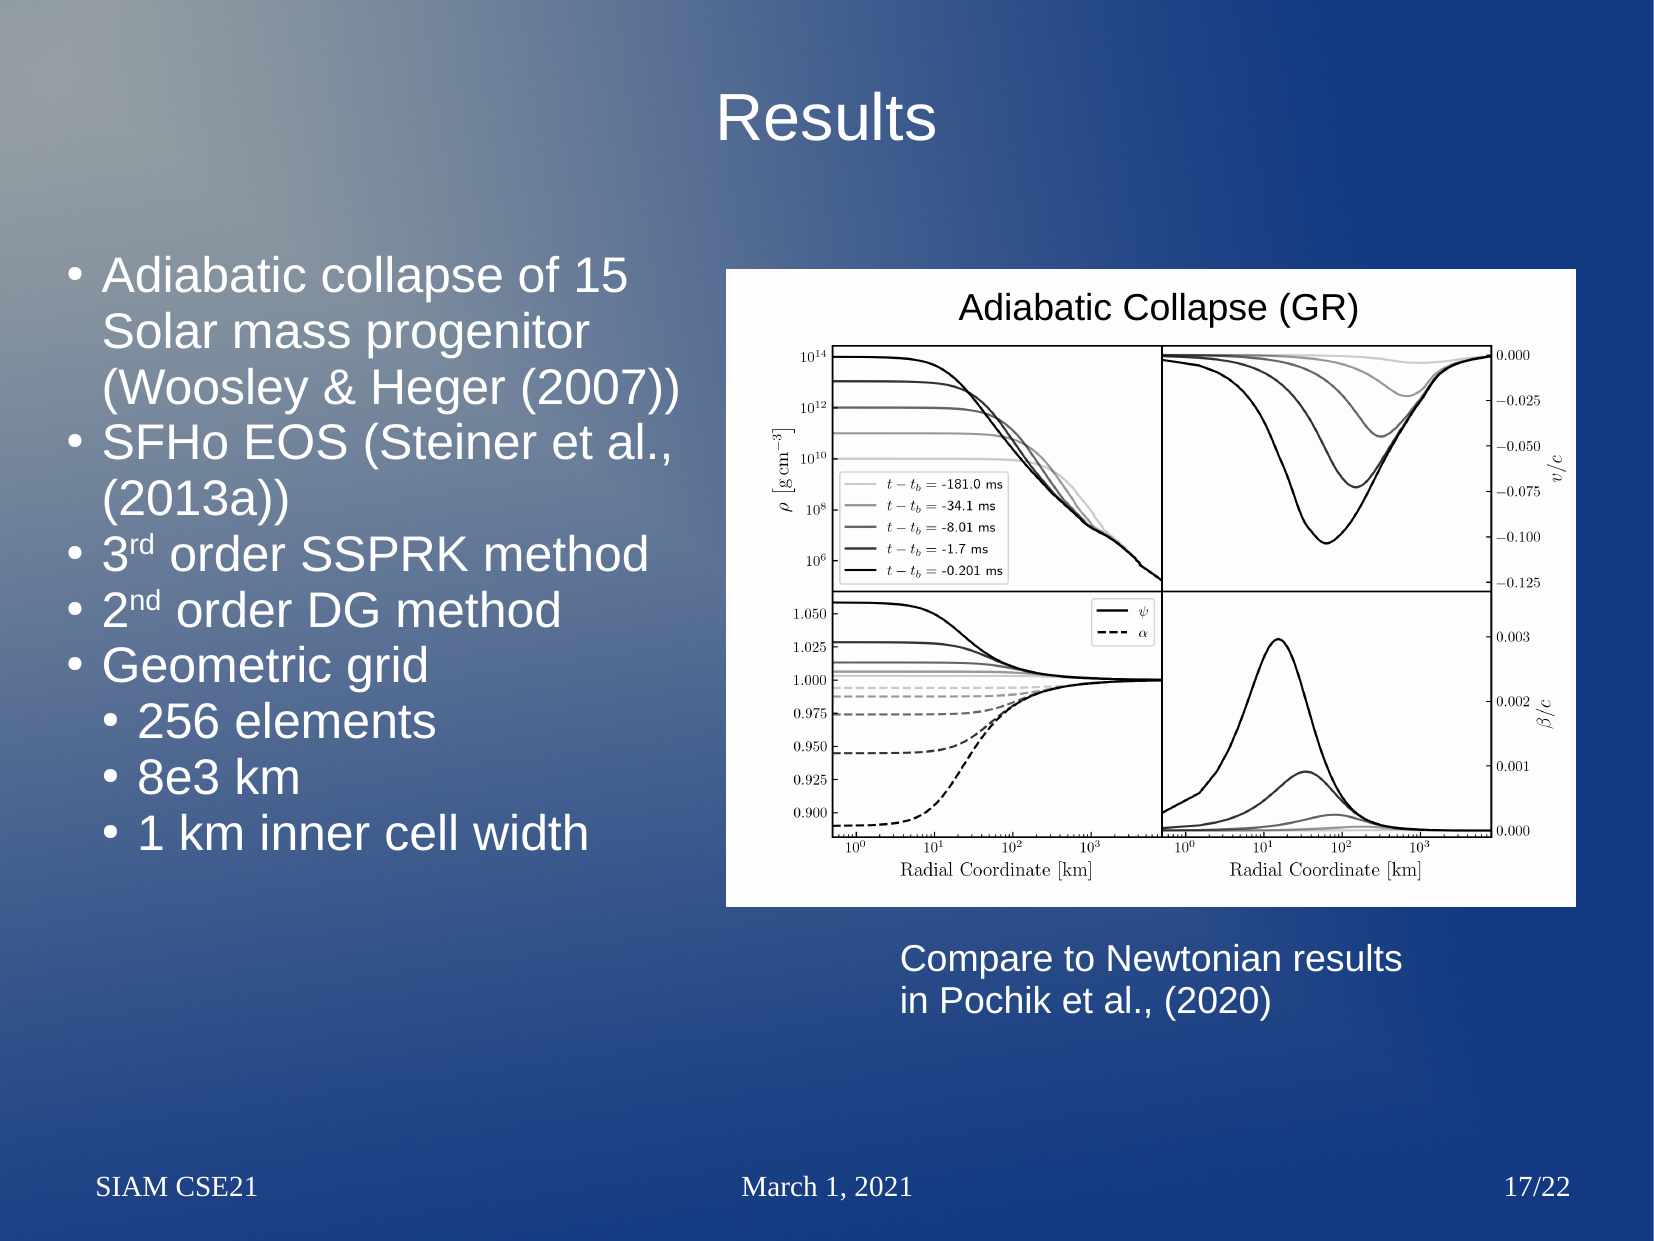

# Results
Adiabatic collapse of 15 Solar mass progenitor (Woosley & Heger (2007))
SFHo EOS (Steiner et al., (2013a))
3rd order SSPRK method
2nd order DG method
Geometric grid
256 elements
8e3 km
1 km inner cell width
Adiabatic Collapse (GR)
Compare to Newtonian results in Pochik et al., (2020)
17